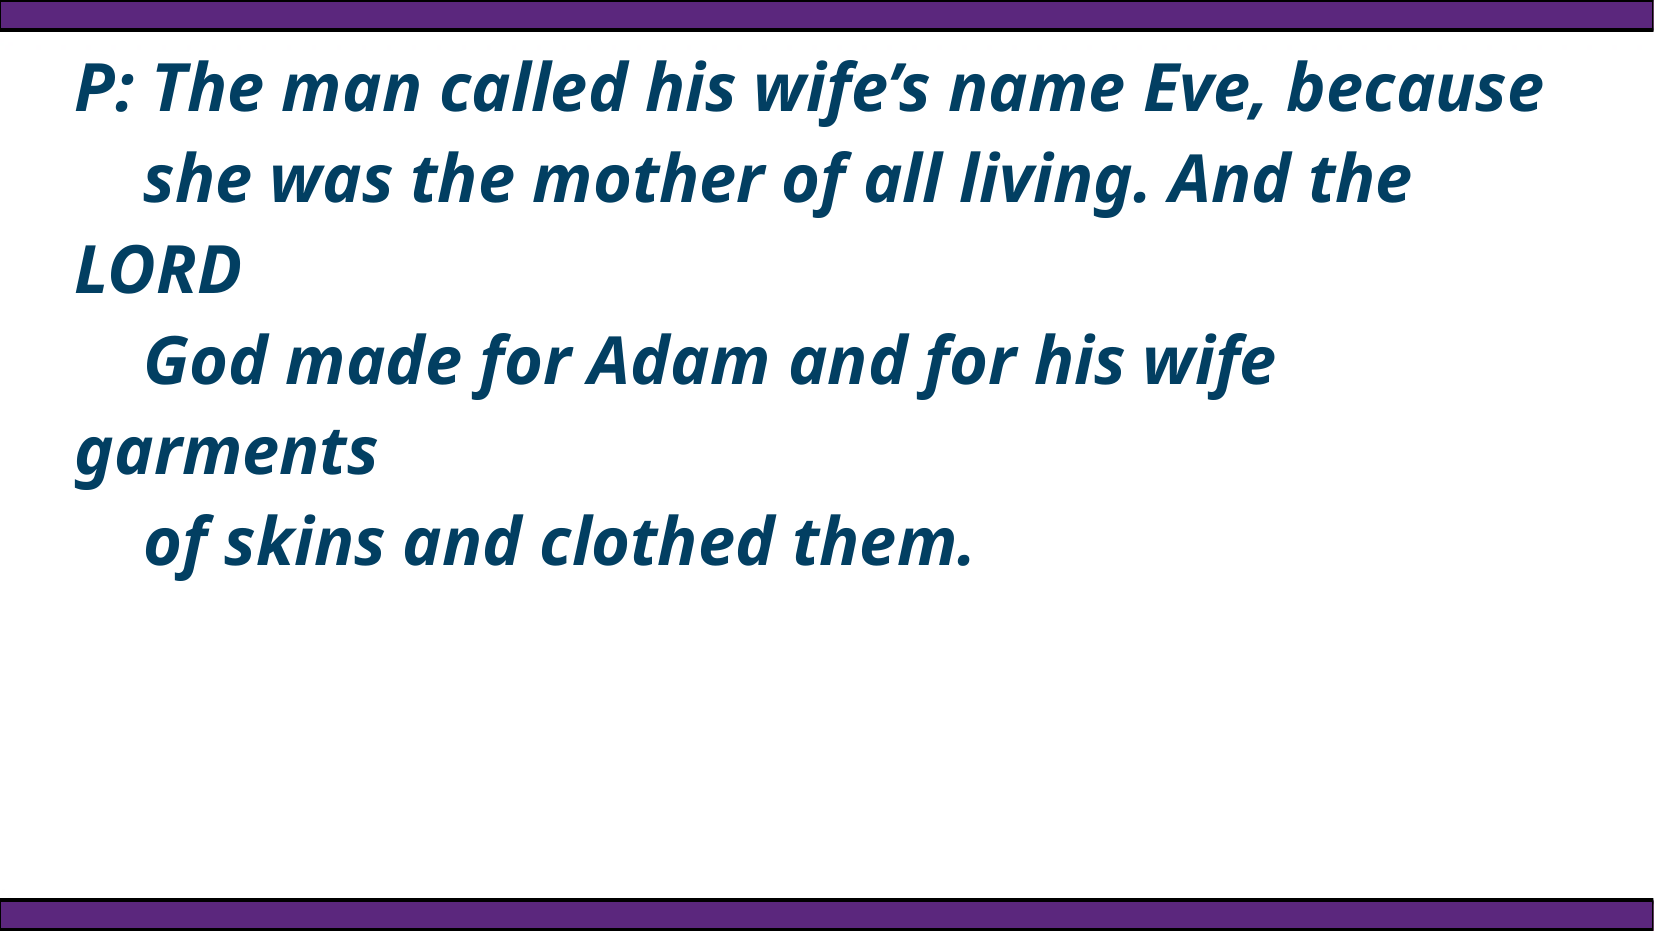

P: The man called his wife’s name Eve, because
 she was the mother of all living. And the Lord
 God made for Adam and for his wife garments
 of skins and clothed them.